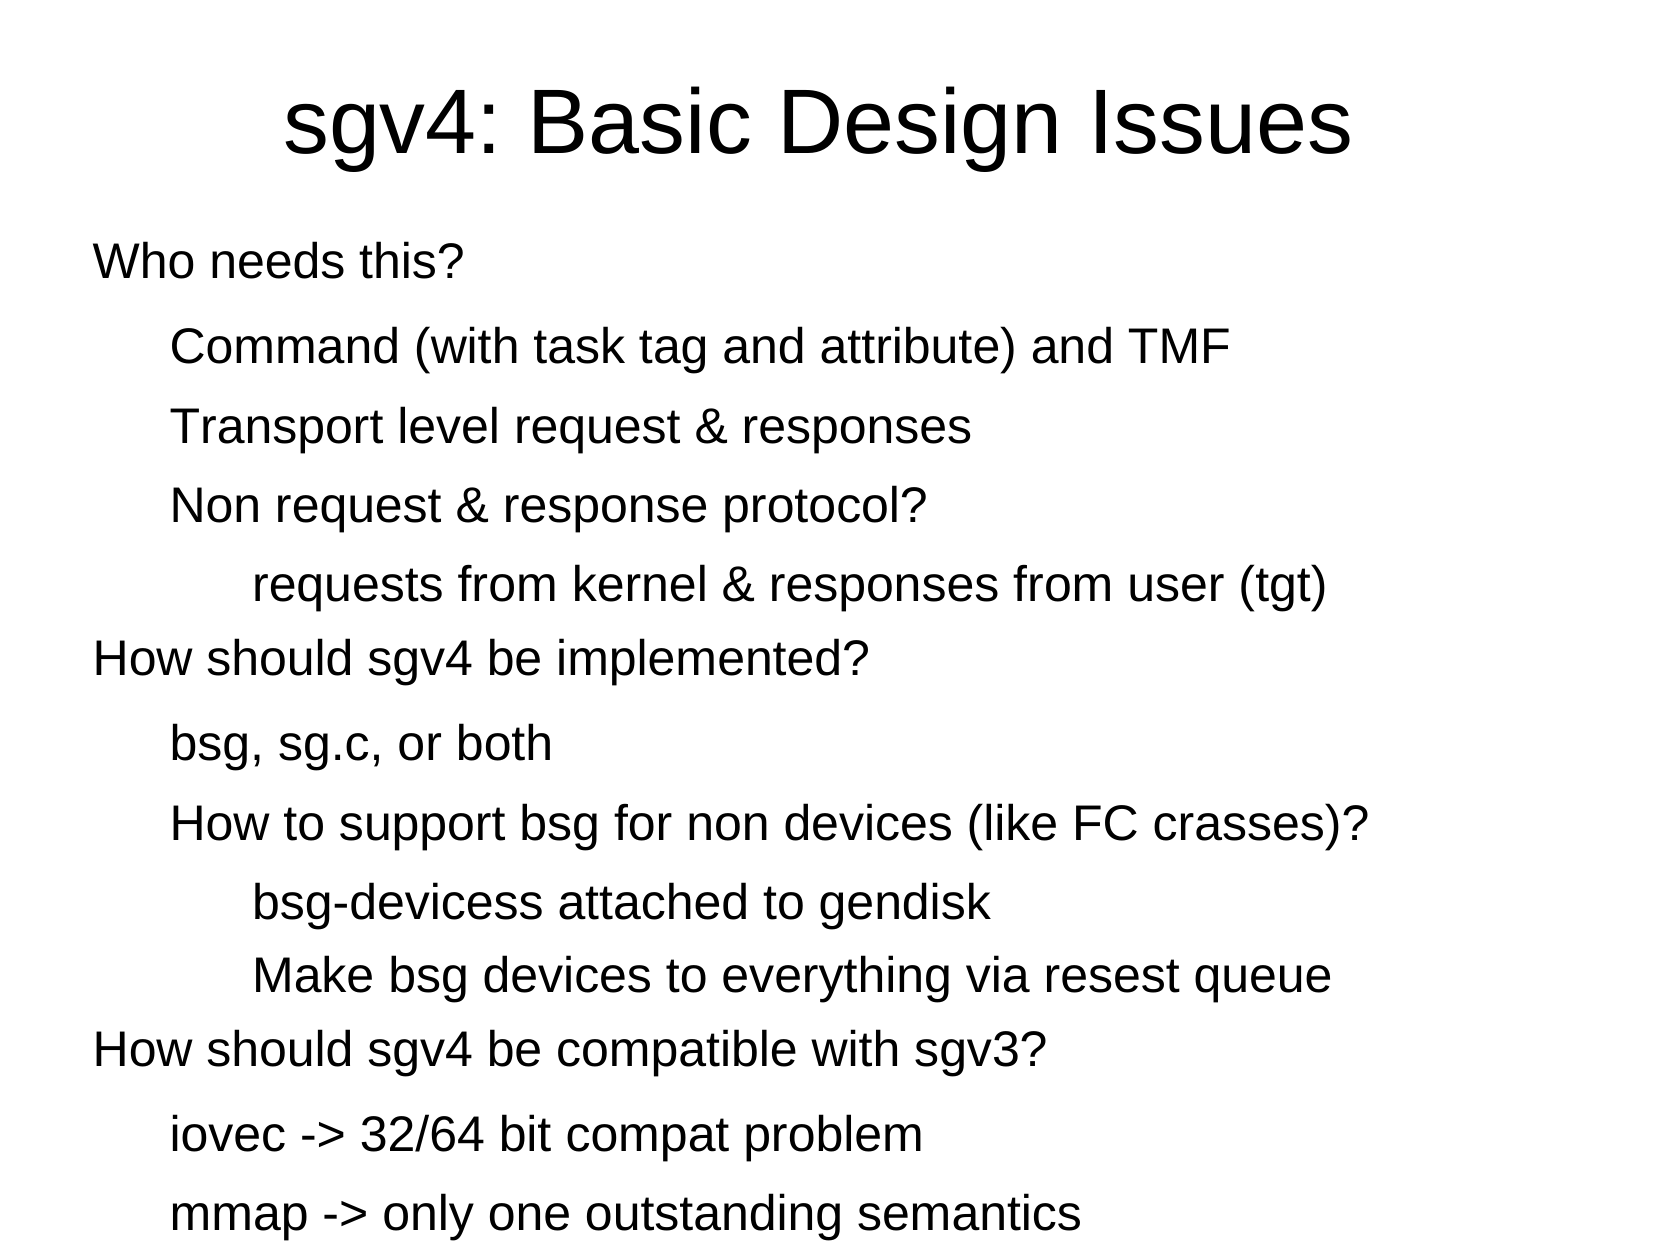

# sgv4: Basic Design Issues
Who needs this?
Command (with task tag and attribute) and TMF
Transport level request & responses
Non request & response protocol?
requests from kernel & responses from user (tgt)
How should sgv4 be implemented?
bsg, sg.c, or both
How to support bsg for non devices (like FC crasses)?
bsg-devicess attached to gendisk
Make bsg devices to everything via resest queue
How should sgv4 be compatible with sgv3?
iovec -> 32/64 bit compat problem
mmap -> only one outstanding semantics